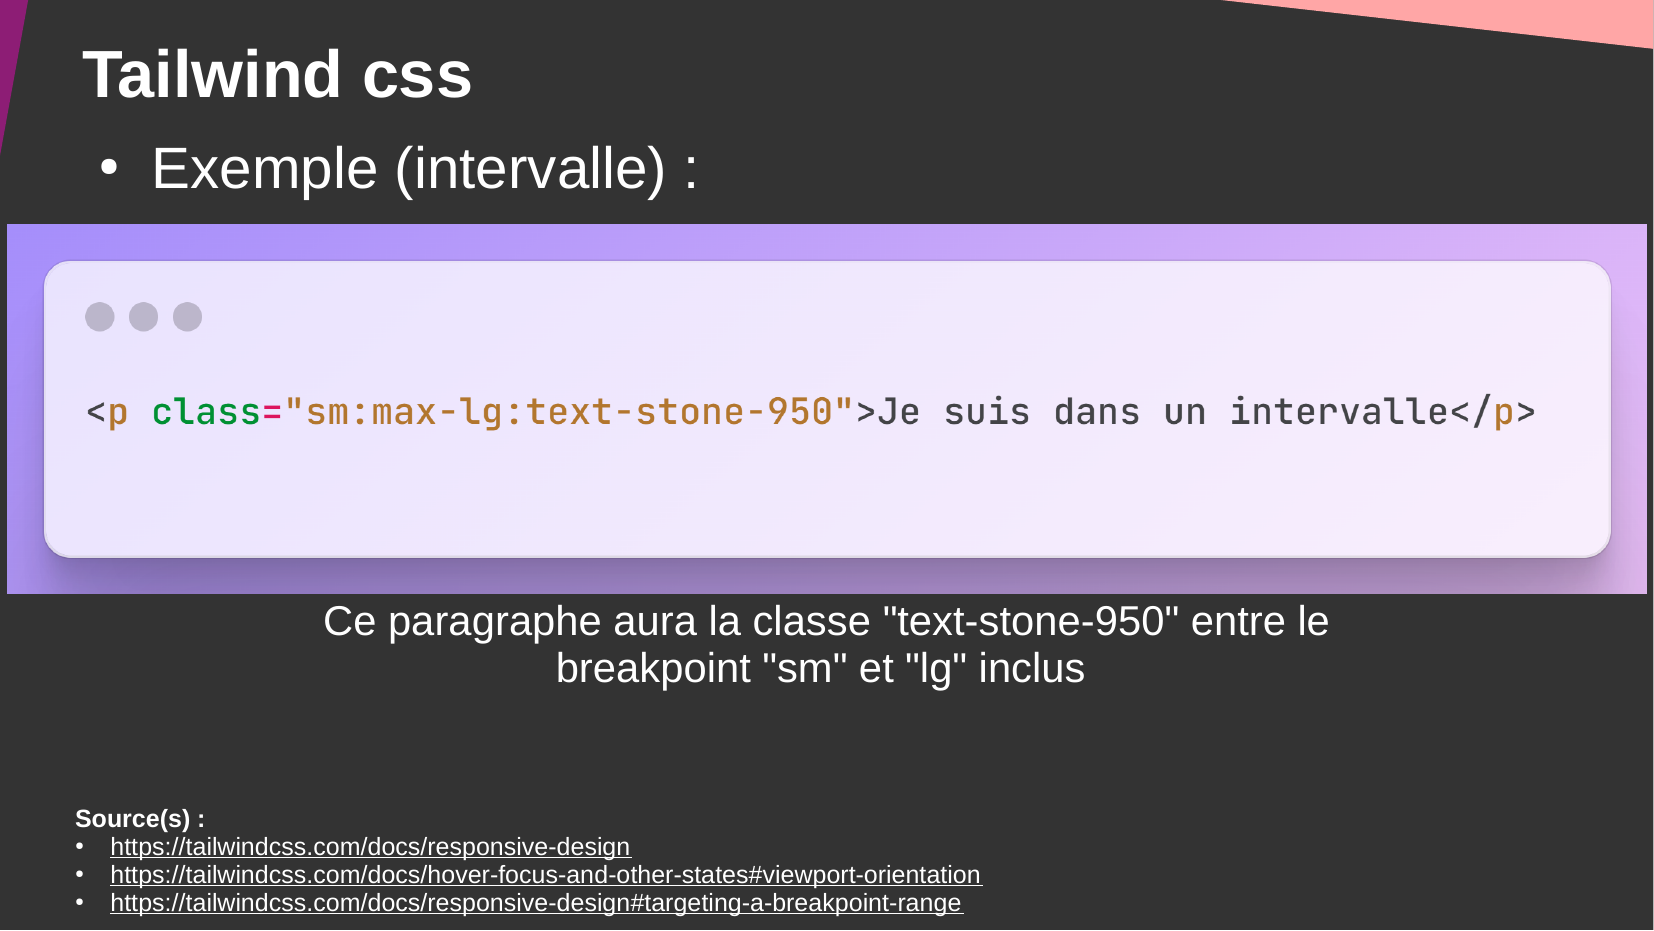

# Tailwind css
Exemple (intervalle) :
Ce paragraphe aura la classe "text-stone-950" entre le breakpoint "sm" et "lg" inclus
Source(s) :
https://tailwindcss.com/docs/responsive-design
https://tailwindcss.com/docs/hover-focus-and-other-states#viewport-orientation
https://tailwindcss.com/docs/responsive-design#targeting-a-breakpoint-range